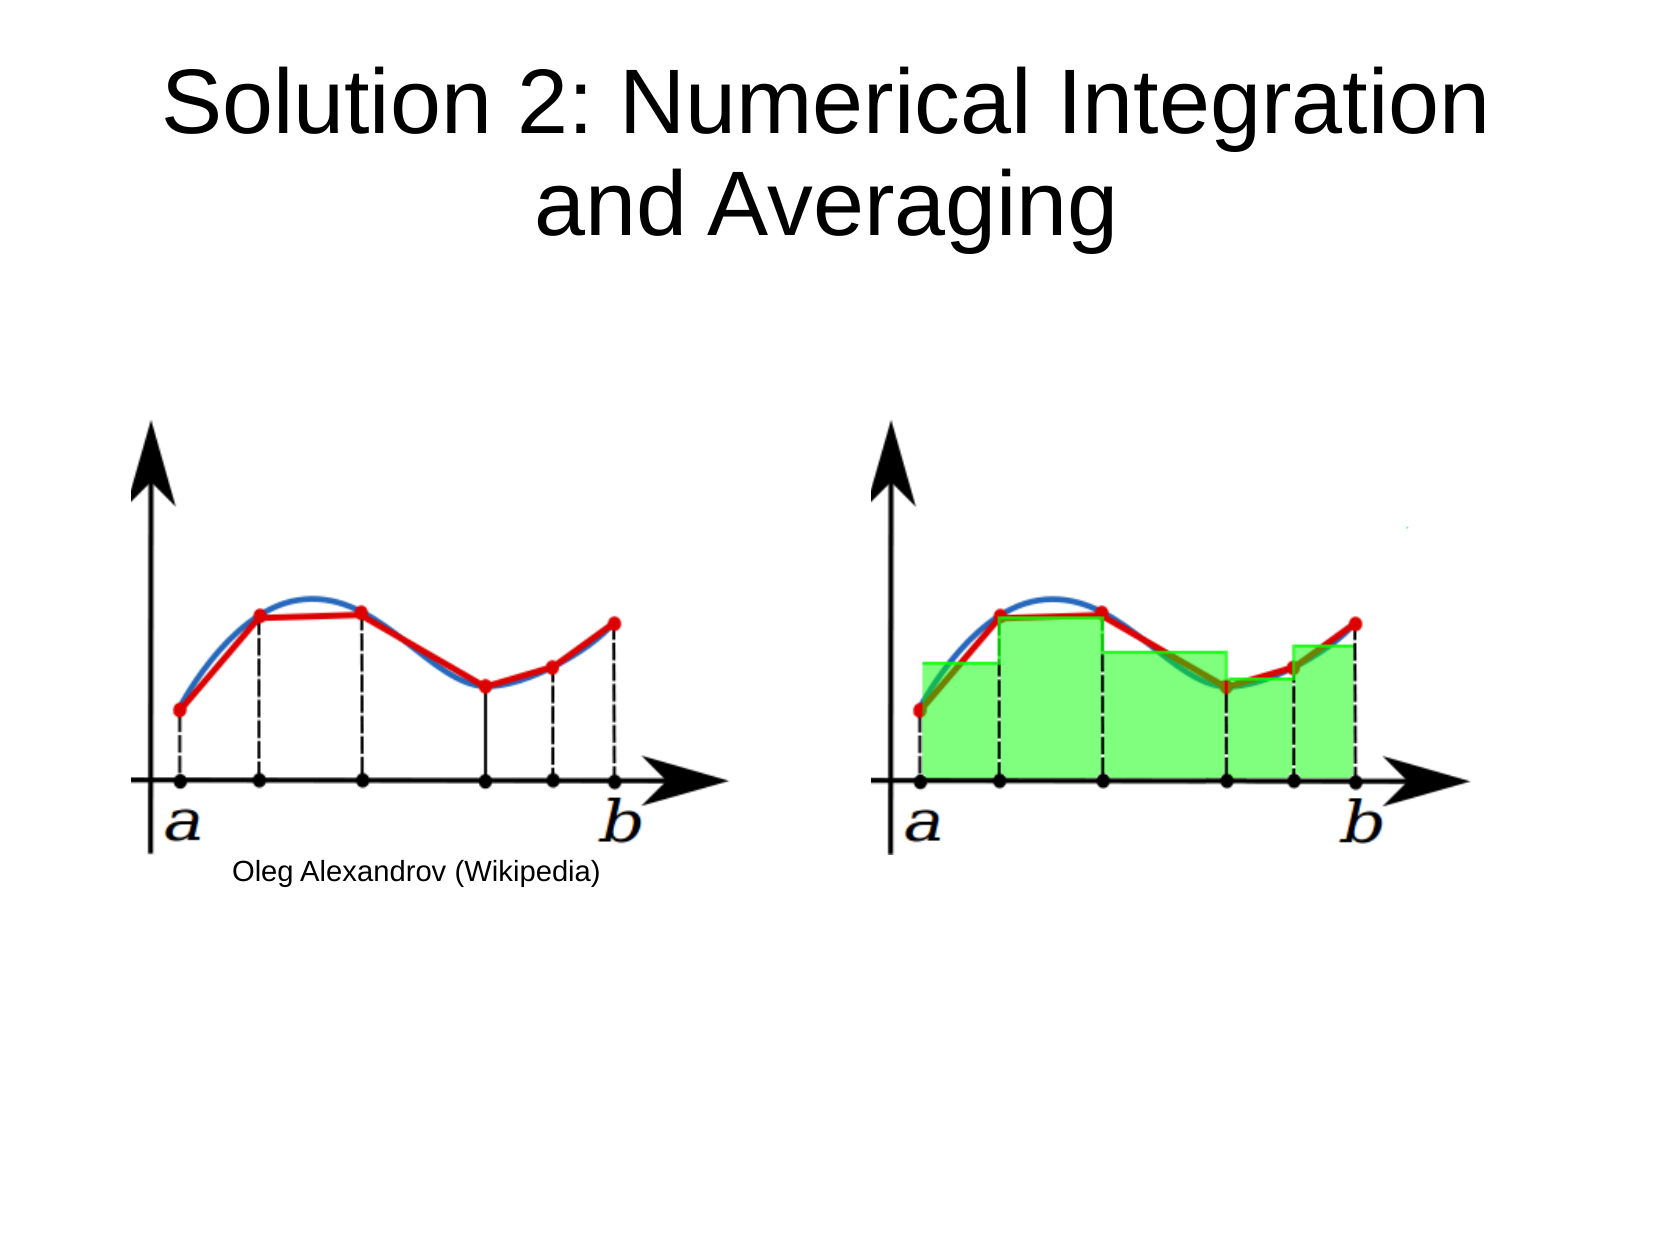

# Solution 2: Numerical Integration and Averaging
Oleg Alexandrov (Wikipedia)